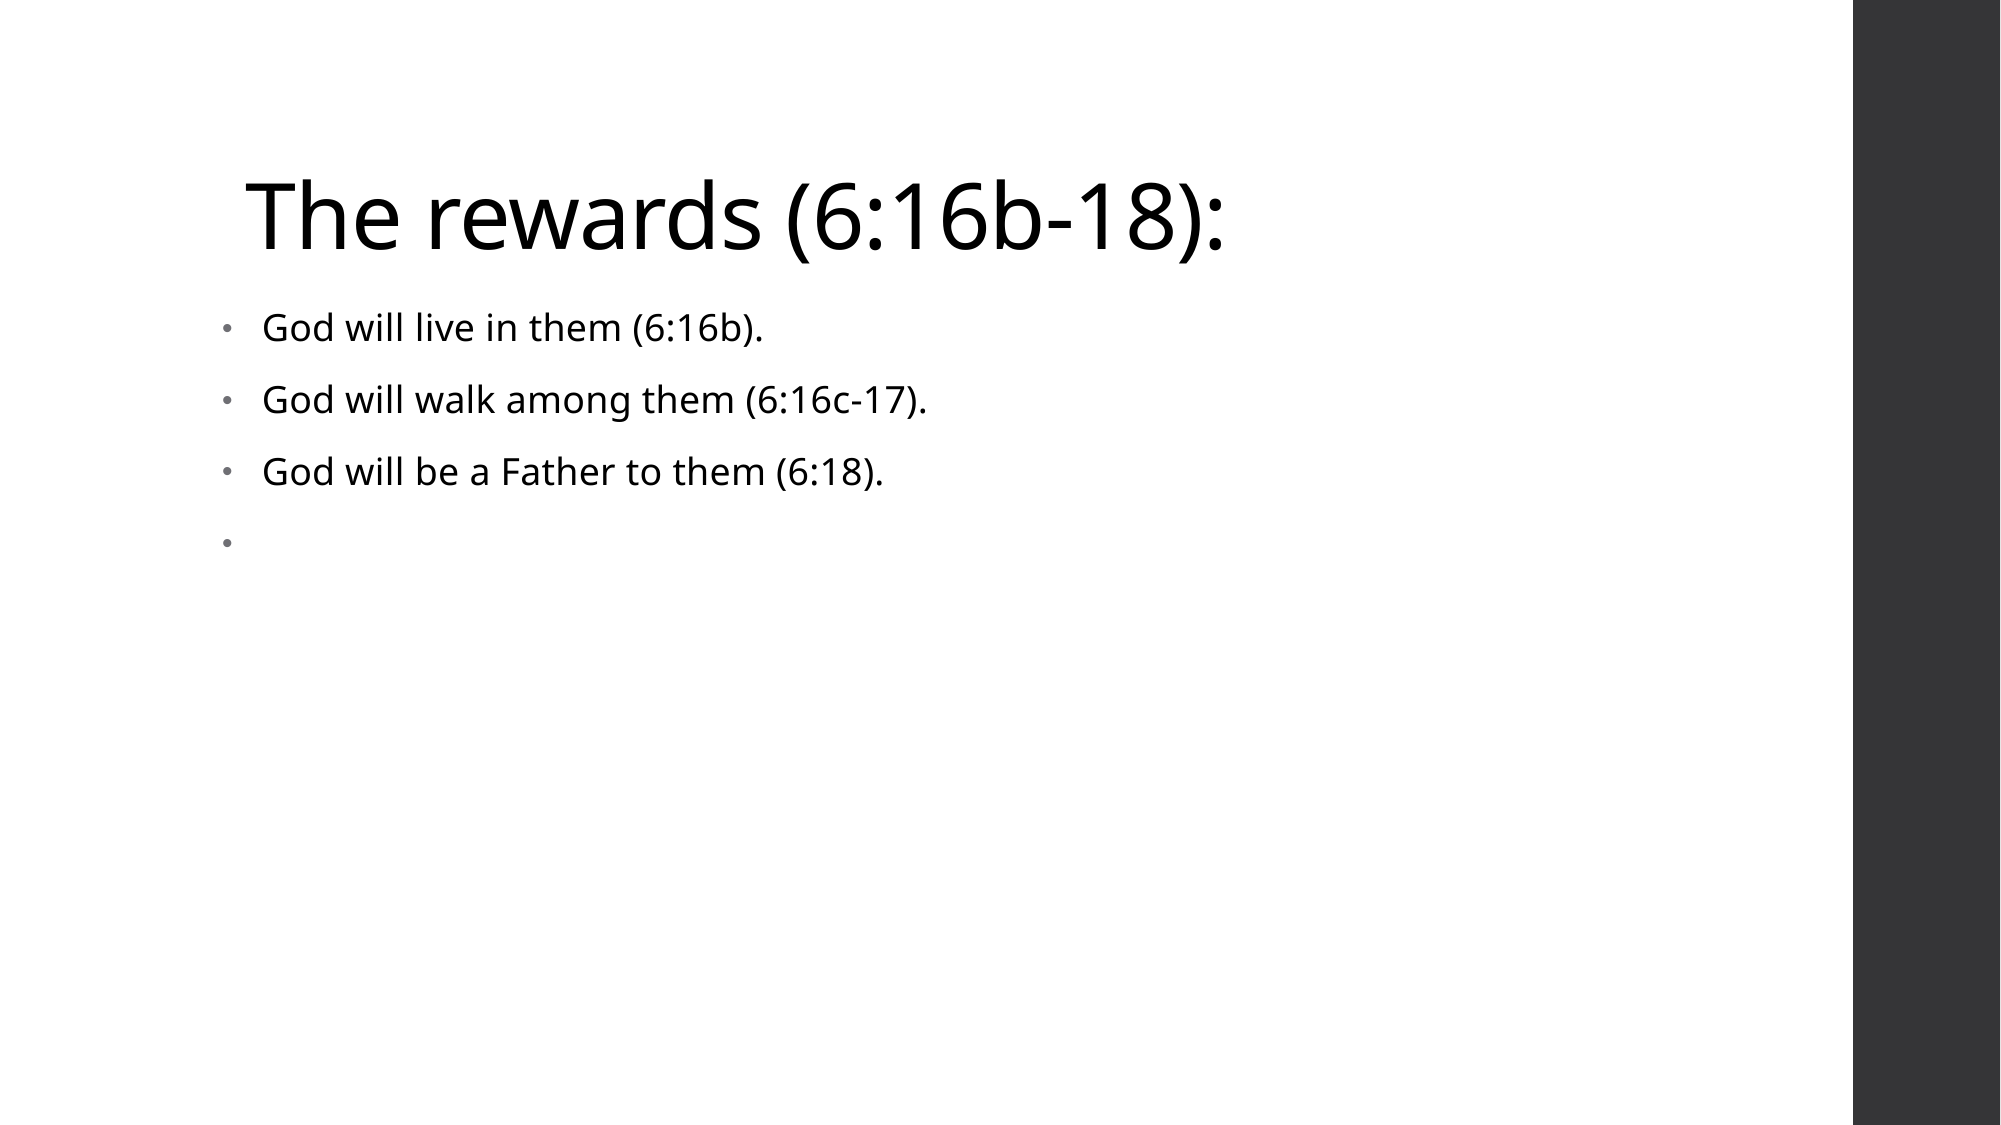

# The rewards (6:16b-18):
 God will live in them (6:16b).
 God will walk among them (6:16c-17).
 God will be a Father to them (6:18).